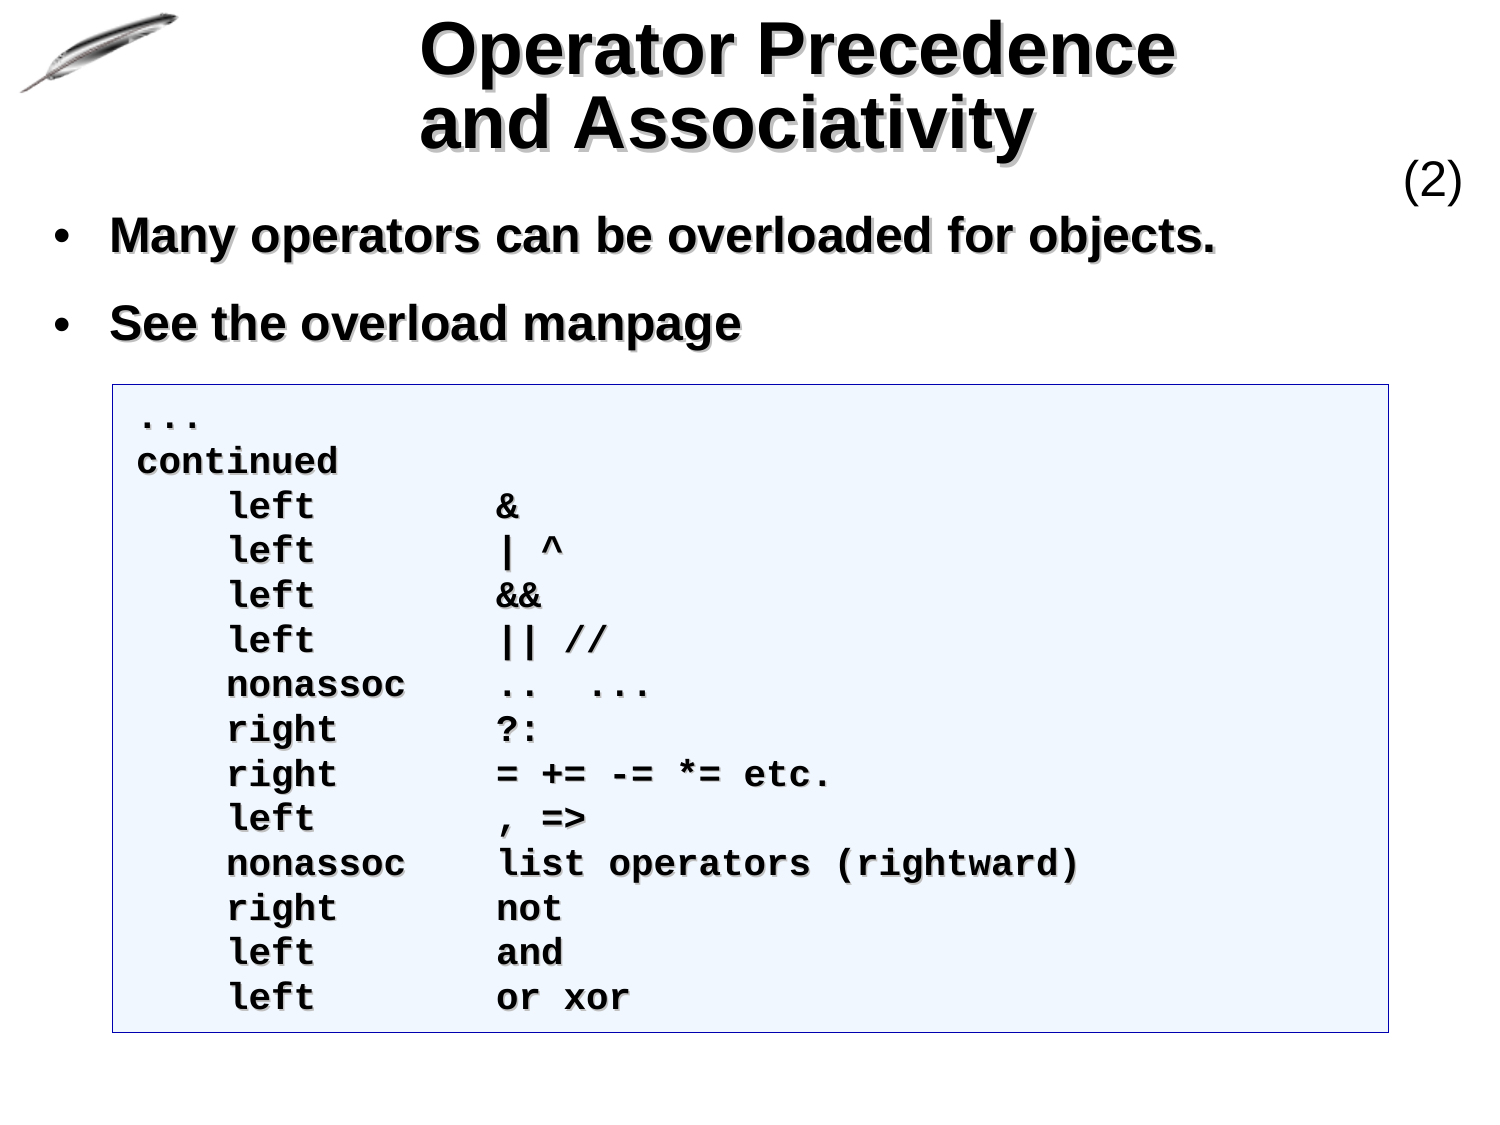

# Operator Precedence and Associativity
(2)
Many operators can be overloaded for objects.
See the overload manpage
...
continued
 left &
 left | ^
 left &&
 left || //
 nonassoc .. ...
 right ?:
 right = += -= *= etc.
 left , =>
 nonassoc list operators (rightward)
 right not
 left and
 left or xor